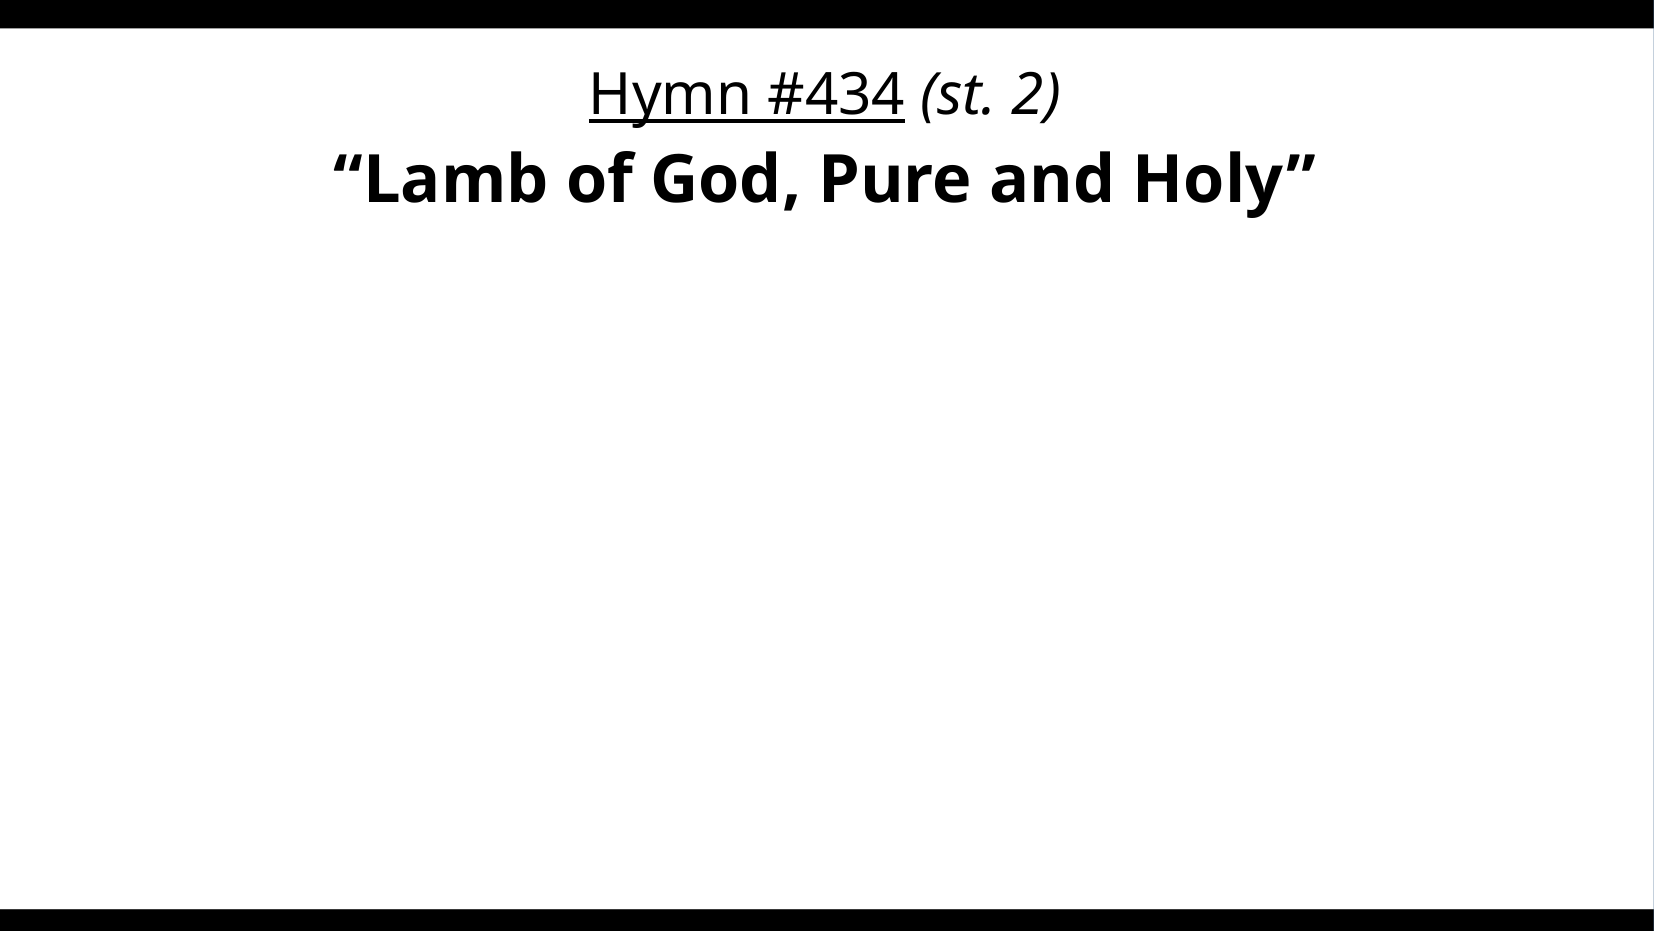

Hymn #434 (st. 2)
“Lamb of God, Pure and Holy”